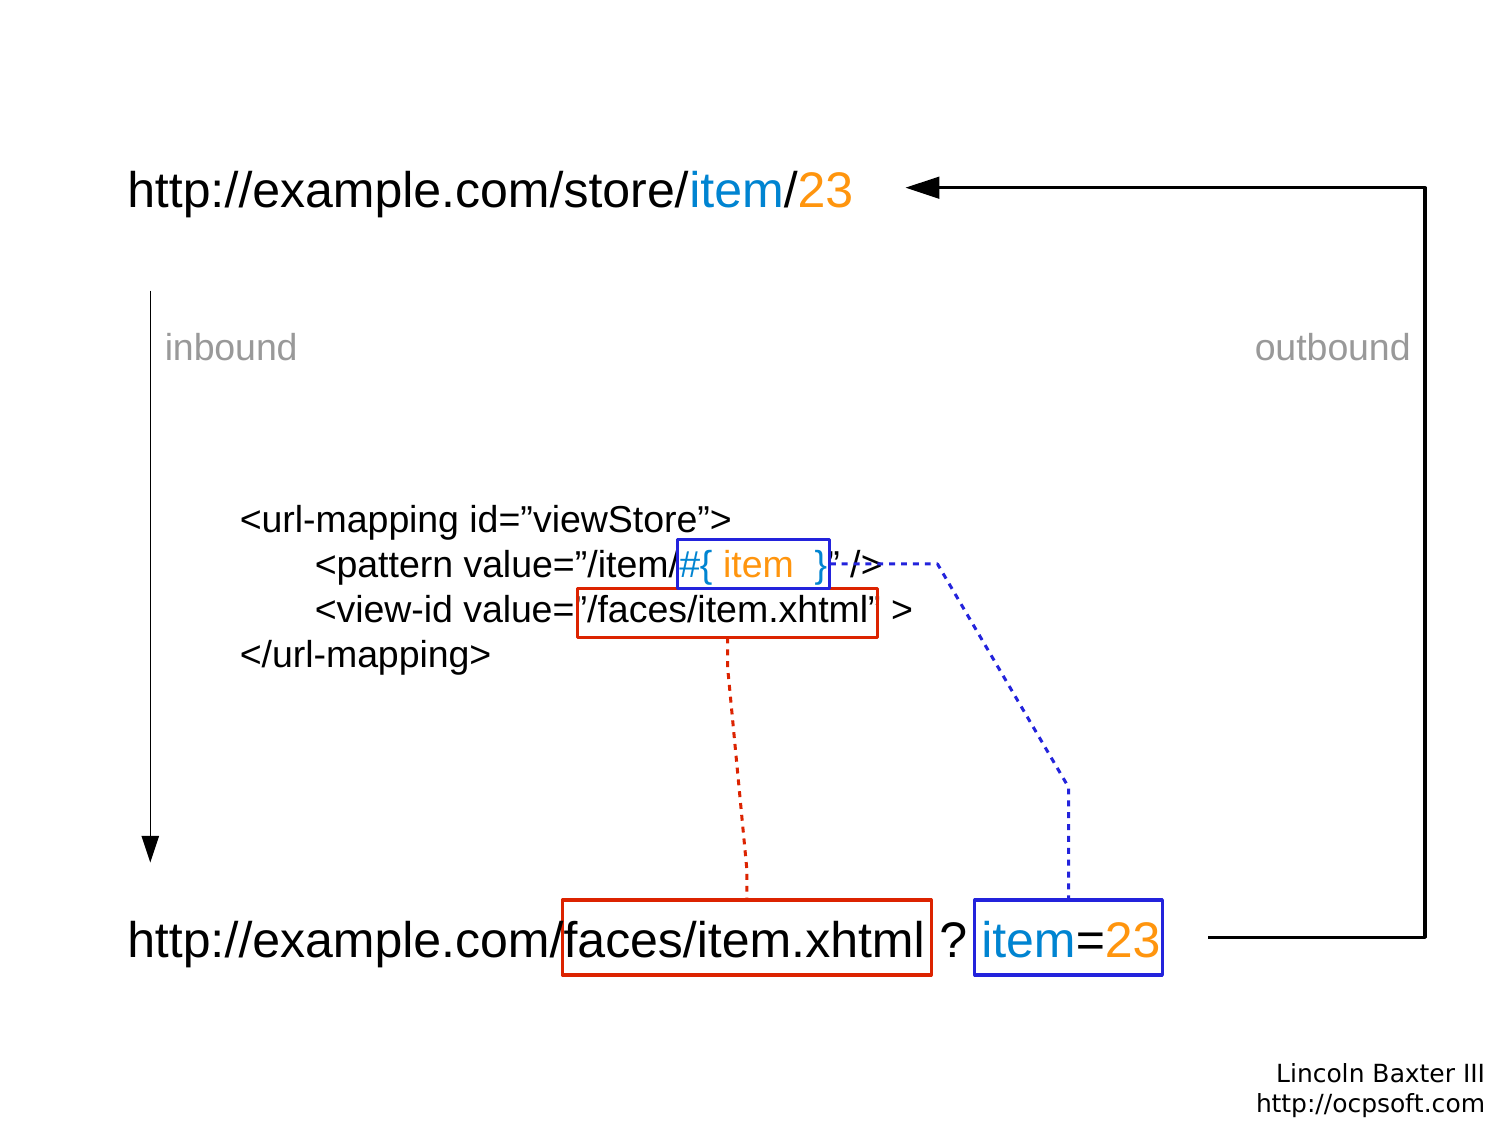

http://example.com/store/item/23
http://example.com/faces/item.xhtml ? item=23
inbound
outbound
<url-mapping id=”viewStore”>
	<pattern value=”/item/#{ item }” />
	<view-id value=”/faces/item.xhtml” >
</url-mapping>